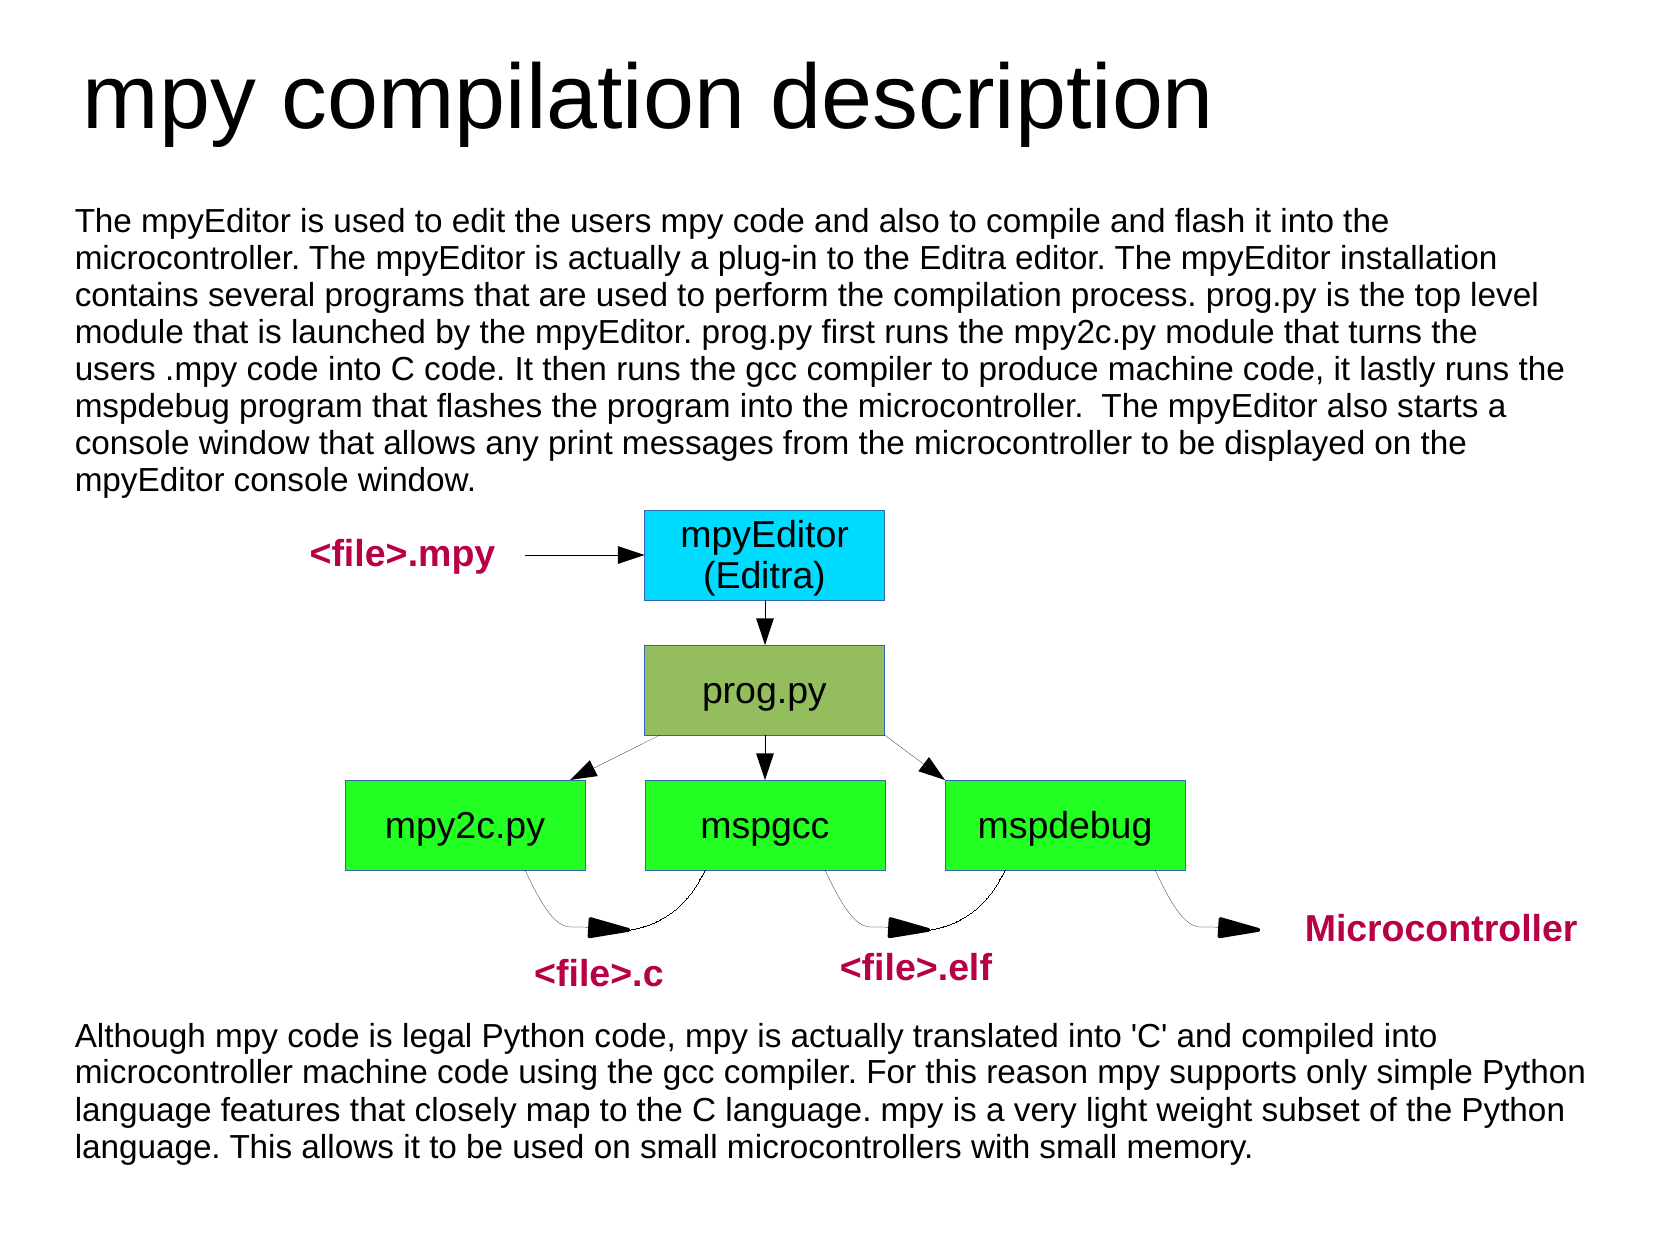

# mpy compilation description
The mpyEditor is used to edit the users mpy code and also to compile and flash it into the microcontroller. The mpyEditor is actually a plug-in to the Editra editor. The mpyEditor installation contains several programs that are used to perform the compilation process. prog.py is the top level module that is launched by the mpyEditor. prog.py first runs the mpy2c.py module that turns the users .mpy code into C code. It then runs the gcc compiler to produce machine code, it lastly runs the mspdebug program that flashes the program into the microcontroller. The mpyEditor also starts a console window that allows any print messages from the microcontroller to be displayed on the mpyEditor console window.
Although mpy code is legal Python code, mpy is actually translated into 'C' and compiled into microcontroller machine code using the gcc compiler. For this reason mpy supports only simple Python language features that closely map to the C language. mpy is a very light weight subset of the Python language. This allows it to be used on small microcontrollers with small memory.
mpyEditor
(Editra)
<file>.mpy
prog.py
mpy2c.py
mspgcc
mspdebug
Microcontroller
<file>.elf
<file>.c